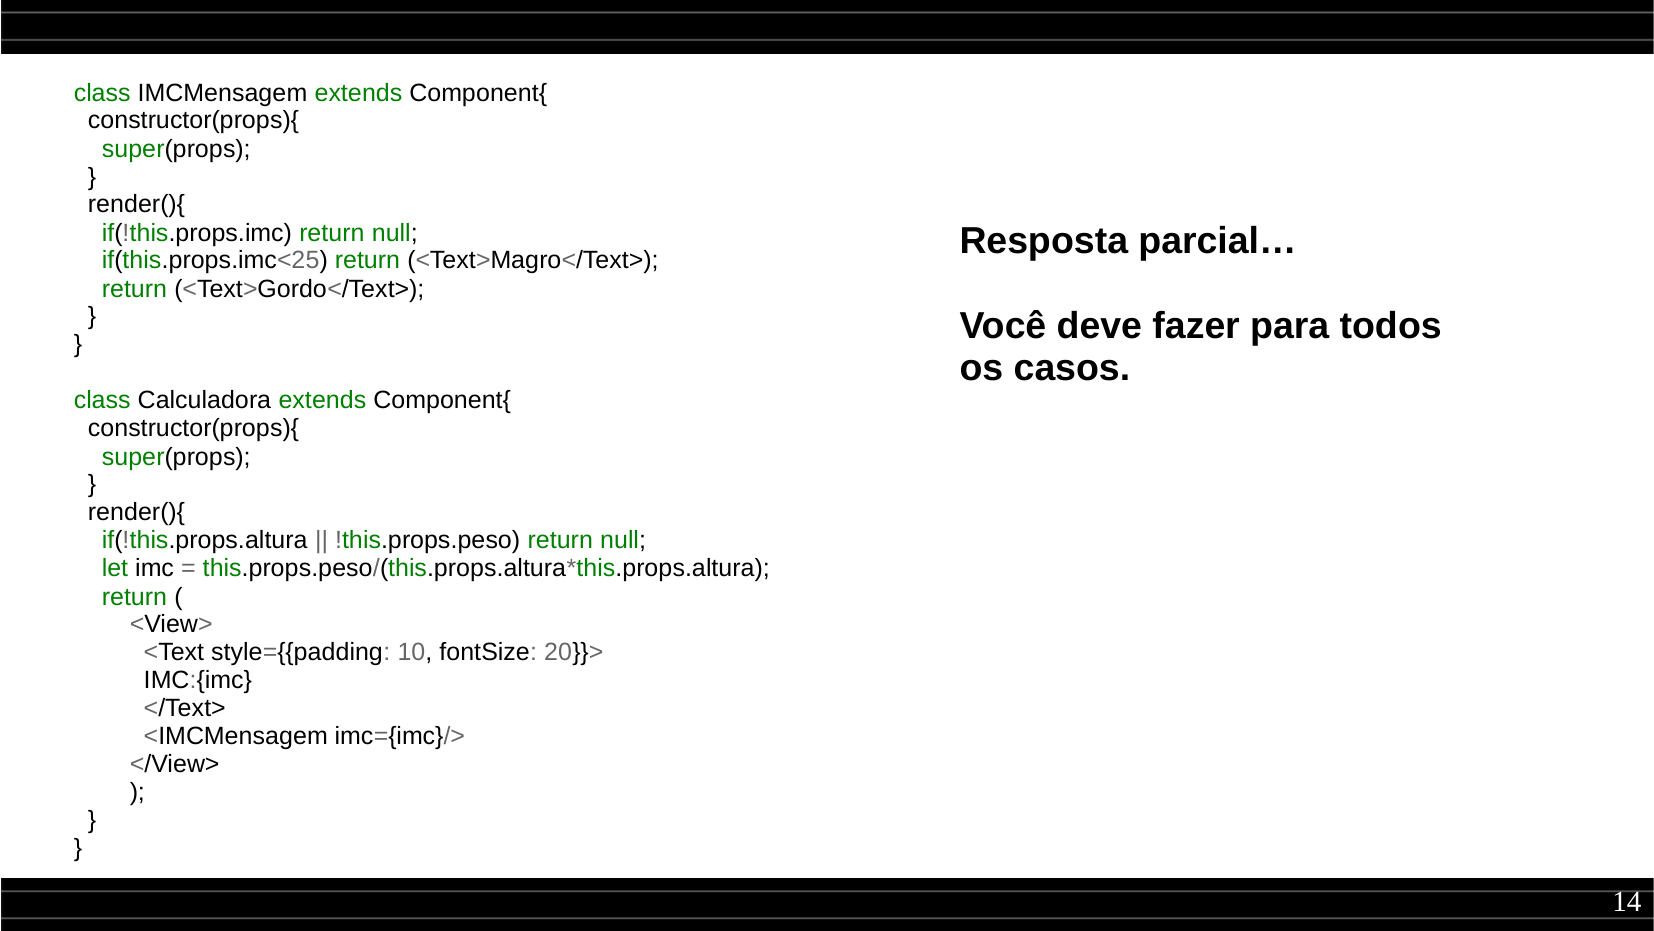

class IMCMensagem extends Component{
 constructor(props){
 super(props);
 }
 render(){
 if(!this.props.imc) return null;
 if(this.props.imc<25) return (<Text>Magro</Text>);
 return (<Text>Gordo</Text>);
 }
}
class Calculadora extends Component{
 constructor(props){
 super(props);
 }
 render(){
 if(!this.props.altura || !this.props.peso) return null;
 let imc = this.props.peso/(this.props.altura*this.props.altura);
 return (
 <View>
 <Text style={{padding: 10, fontSize: 20}}>
 IMC:{imc}
 </Text>
 <IMCMensagem imc={imc}/>
 </View>
 );
 }
}
Resposta parcial…
Você deve fazer para todos
os casos.